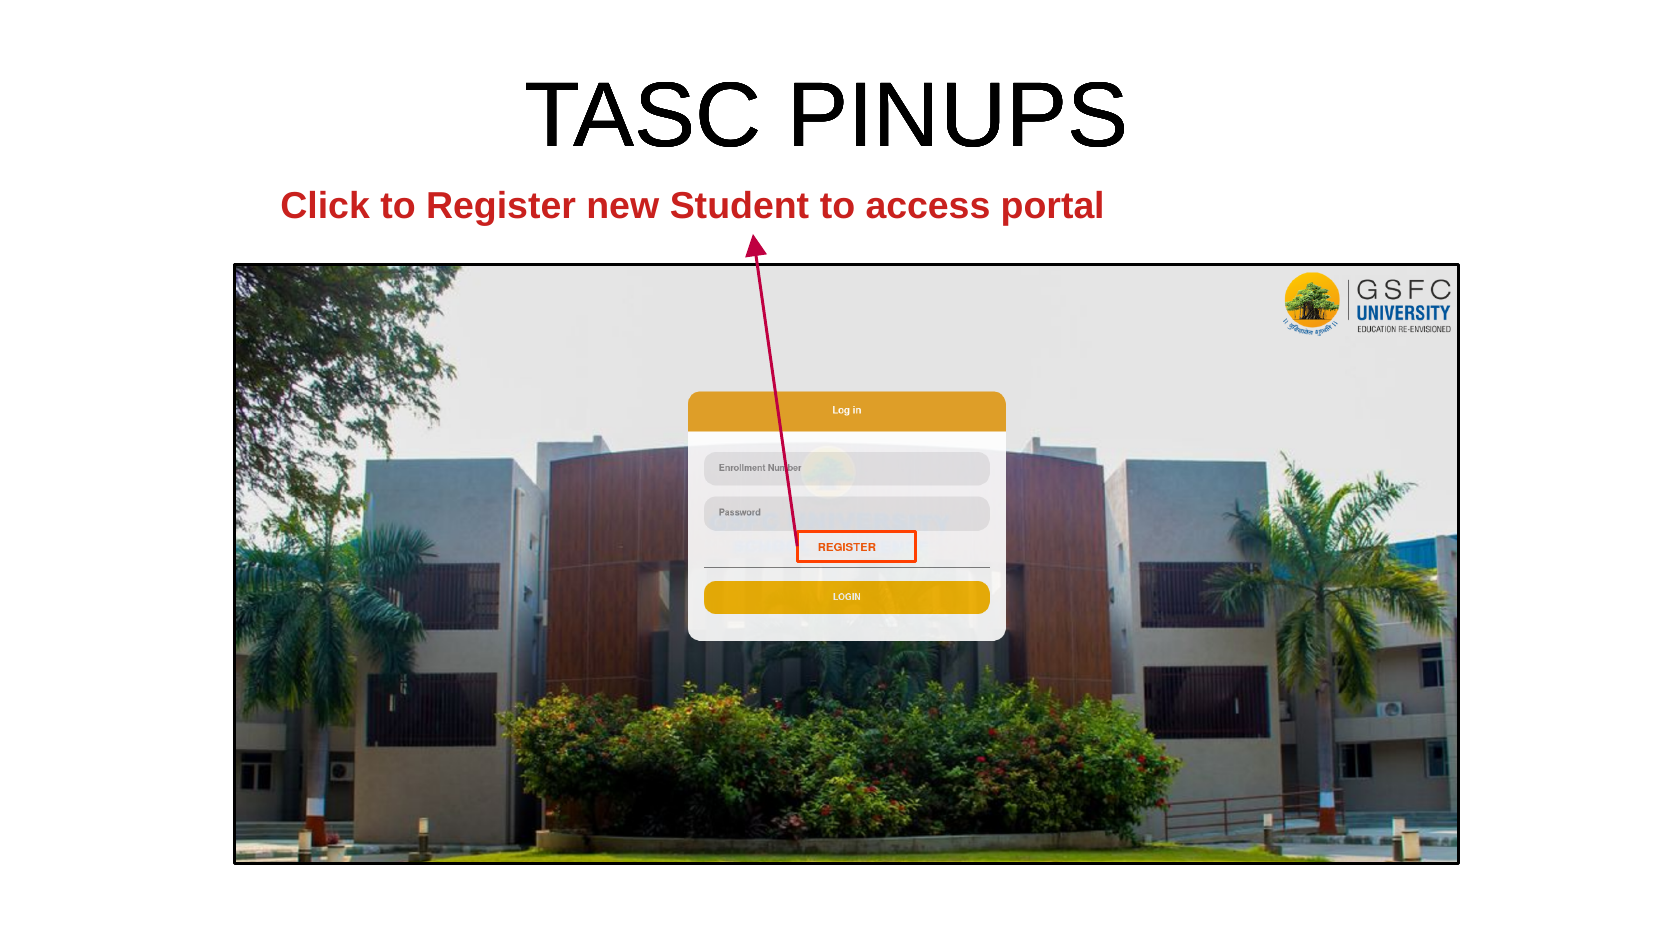

# TASC PINUPS
TASC PINUPS
TASC PINUPS
TASC PINUPS
TASC PINUPS
Click to Register new Student to access portal